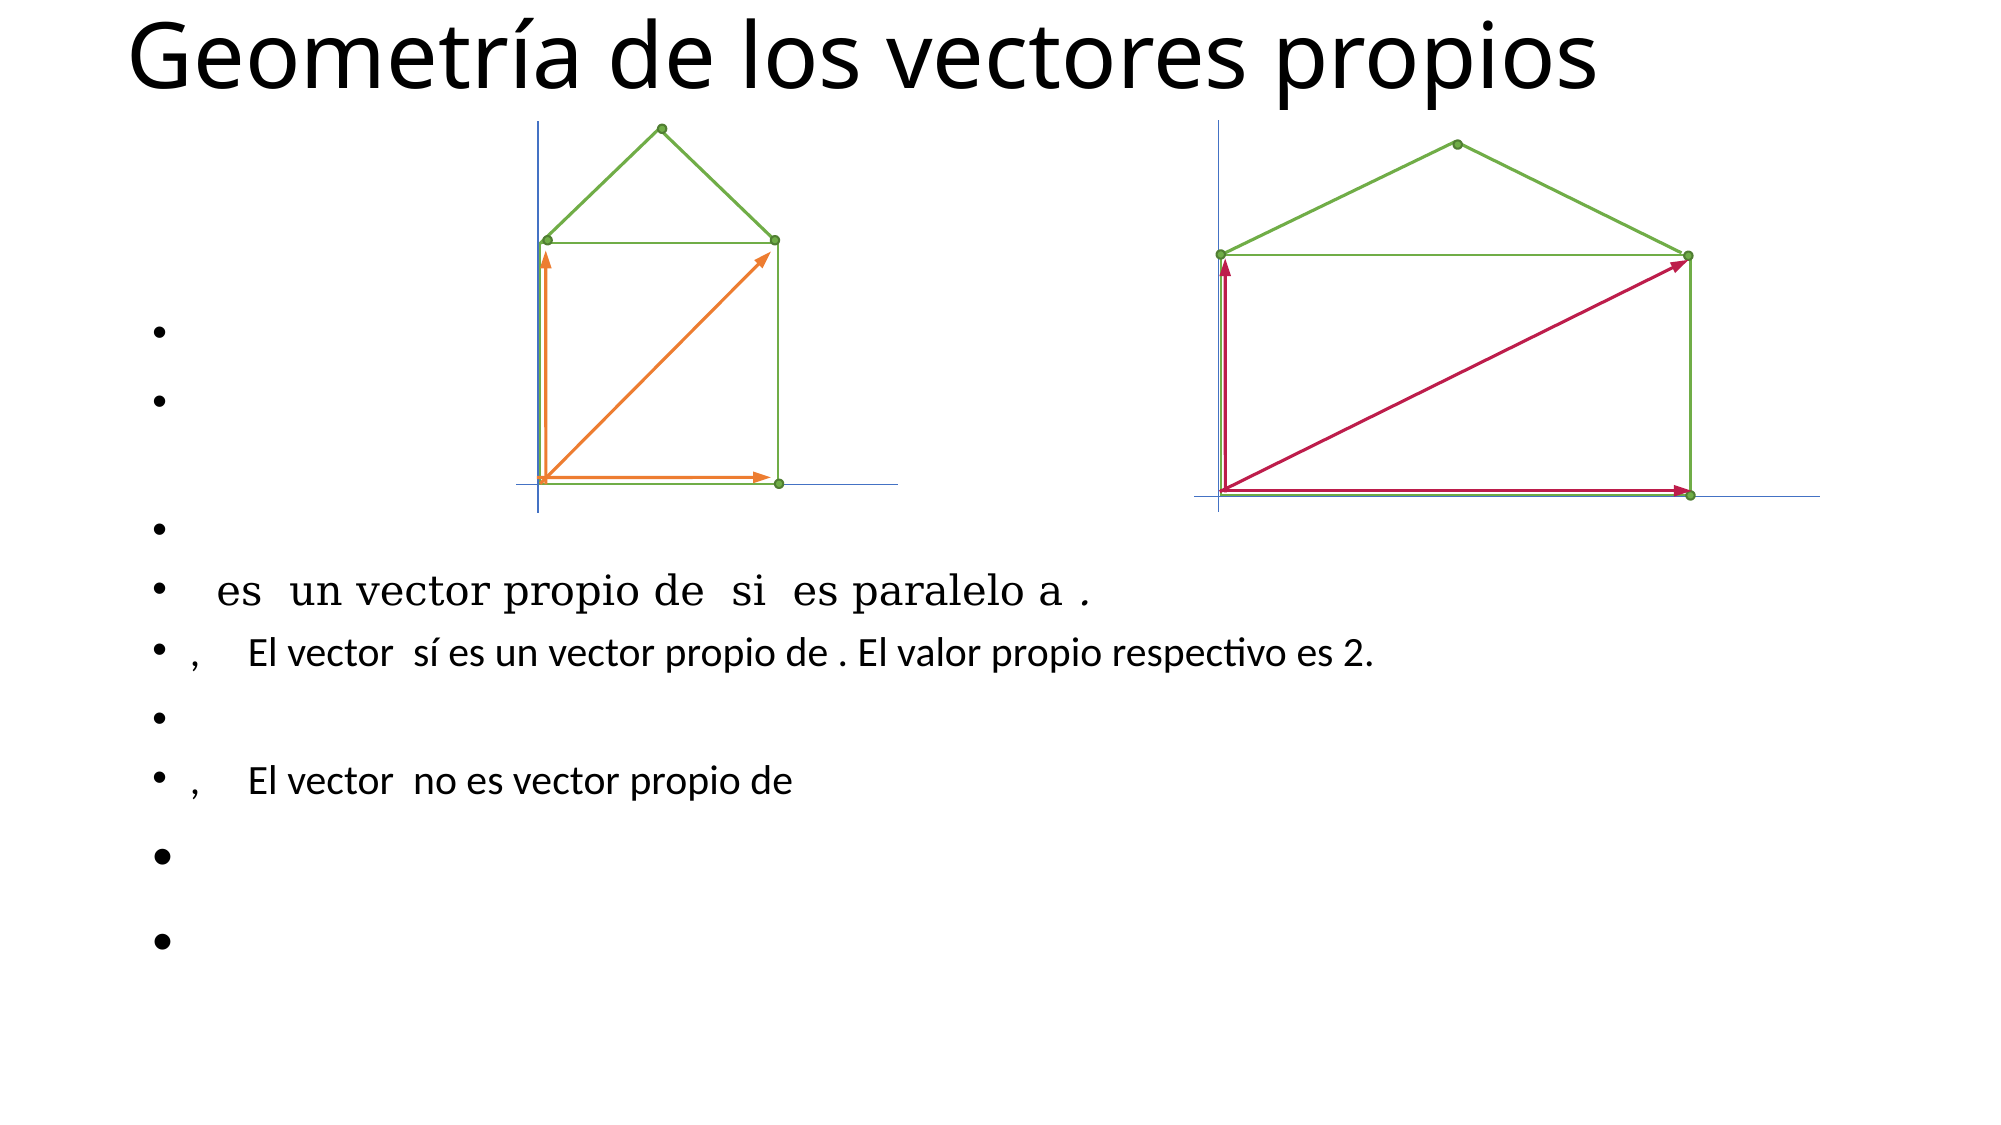

# Geometría de los vectores propios
 es un vector propio de si es paralelo a .
, El vector sí es un vector propio de . El valor propio respectivo es 2.
, El vector no es vector propio de